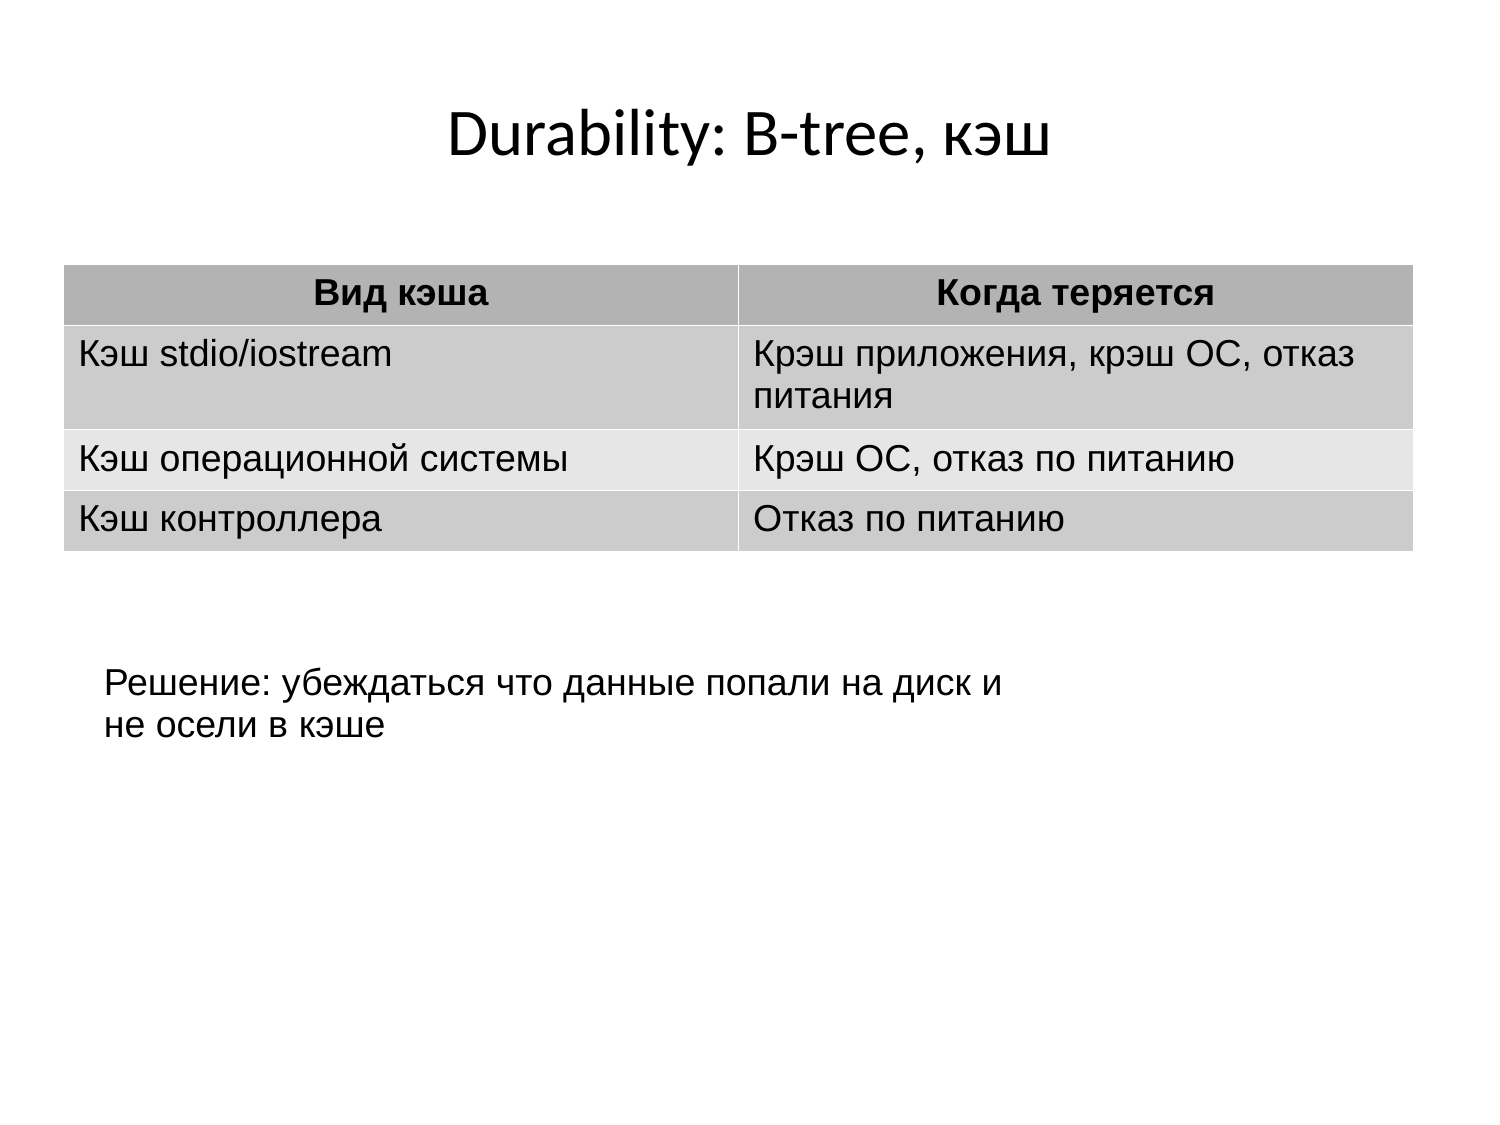

# Durability: B-tree, кэш
| Вид кэша | Когда теряется |
| --- | --- |
| Кэш stdio/iostream | Крэш приложения, крэш ОС, отказ питания |
| Кэш операционной системы | Крэш ОС, отказ по питанию |
| Кэш контроллера | Отказ по питанию |
Решение: убеждаться что данные попали на диск и не осели в кэше